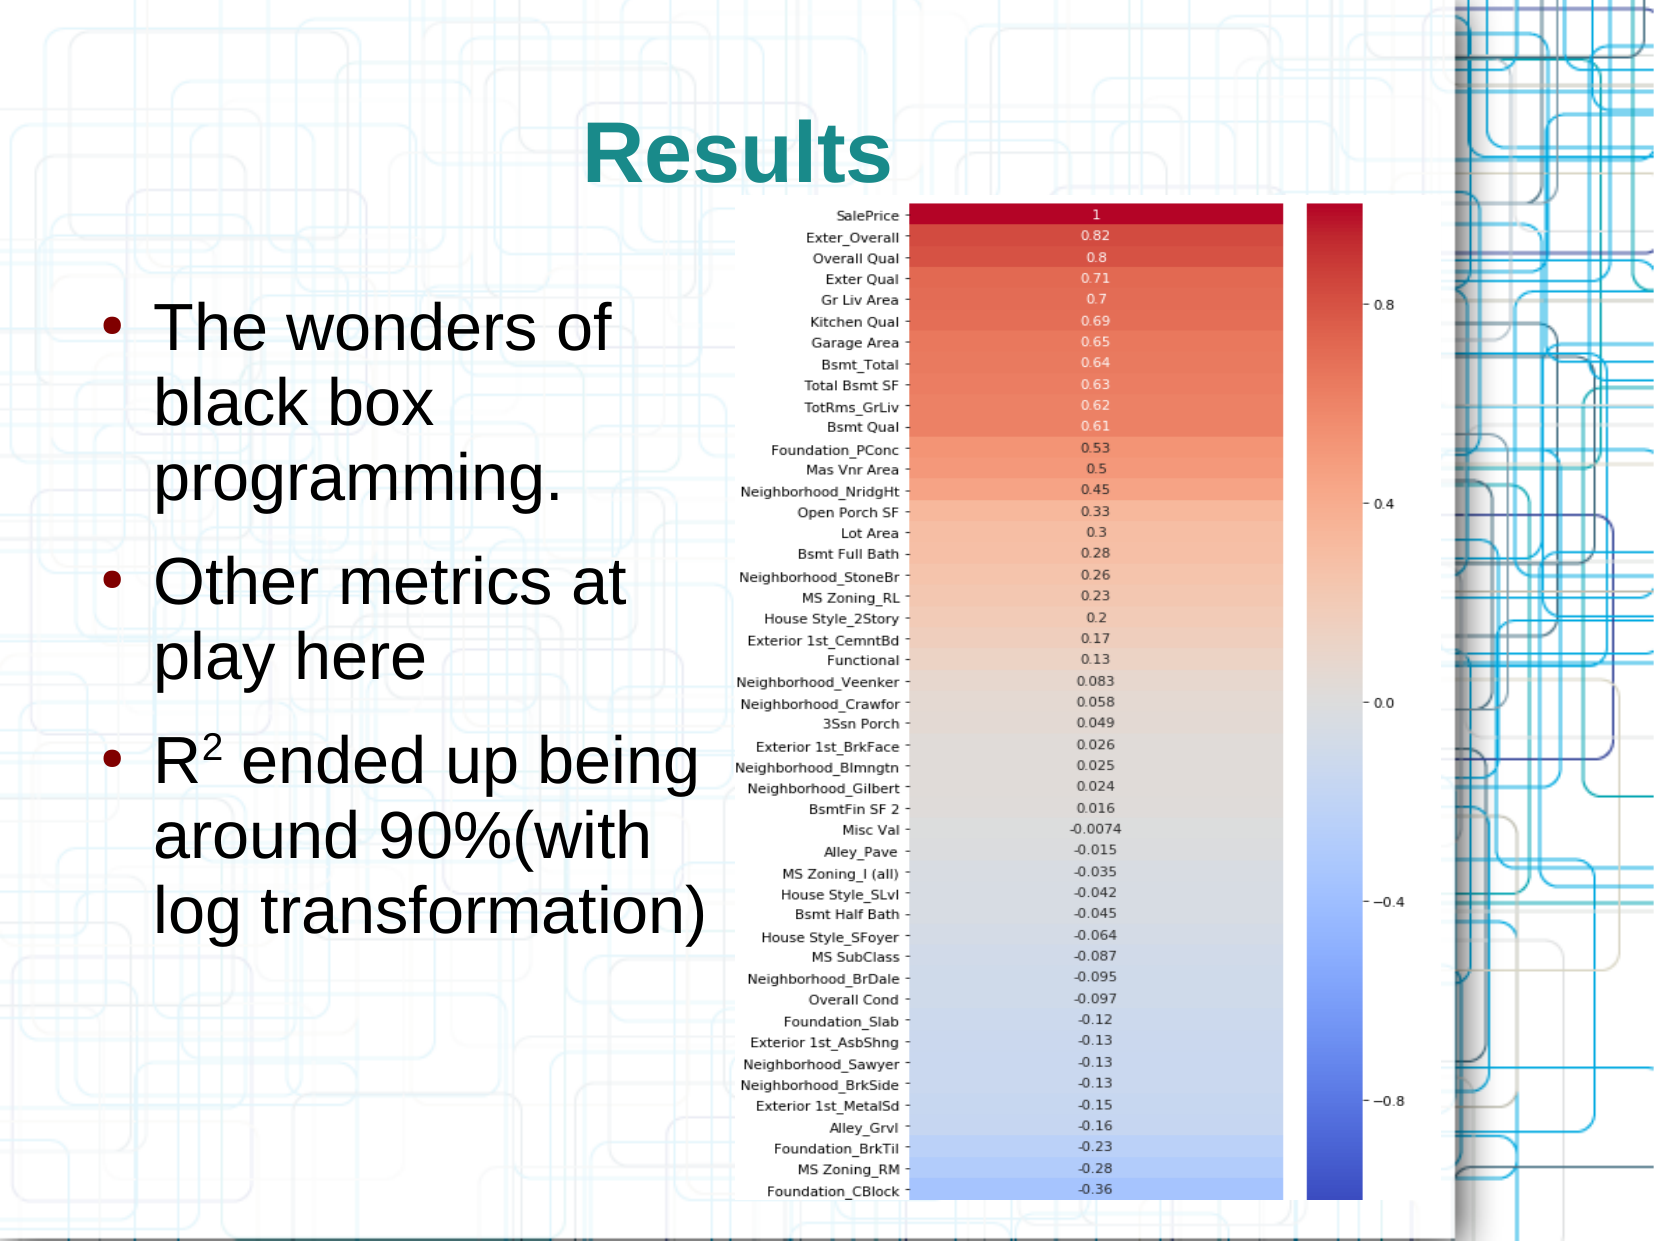

# Results
The wonders of black box programming.
Other metrics at play here
R2 ended up being around 90%(with log transformation)